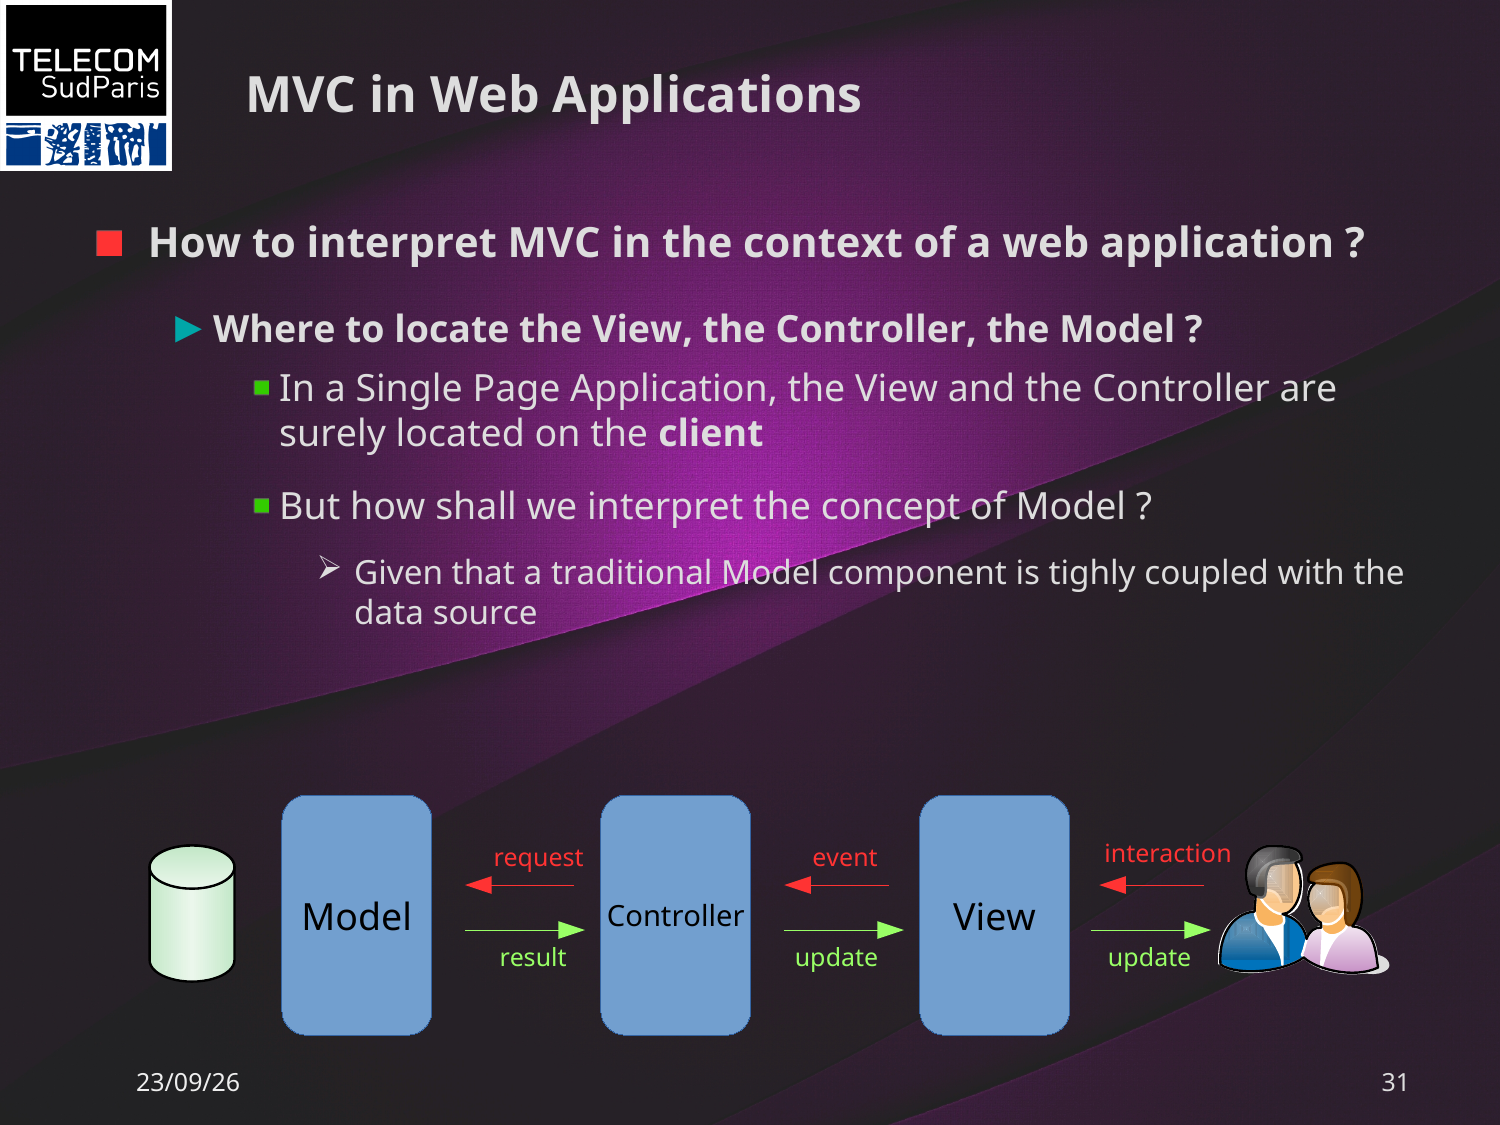

# MVC in Web Applications
How to interpret MVC in the context of a web application ?
Where to locate the View, the Controller, the Model ?
In a Single Page Application, the View and the Controller are surely located on the client
But how shall we interpret the concept of Model ?
Given that a traditional Model component is tighly coupled with the data source
View
Model
Controller
interaction
request
event
result
update
update
31